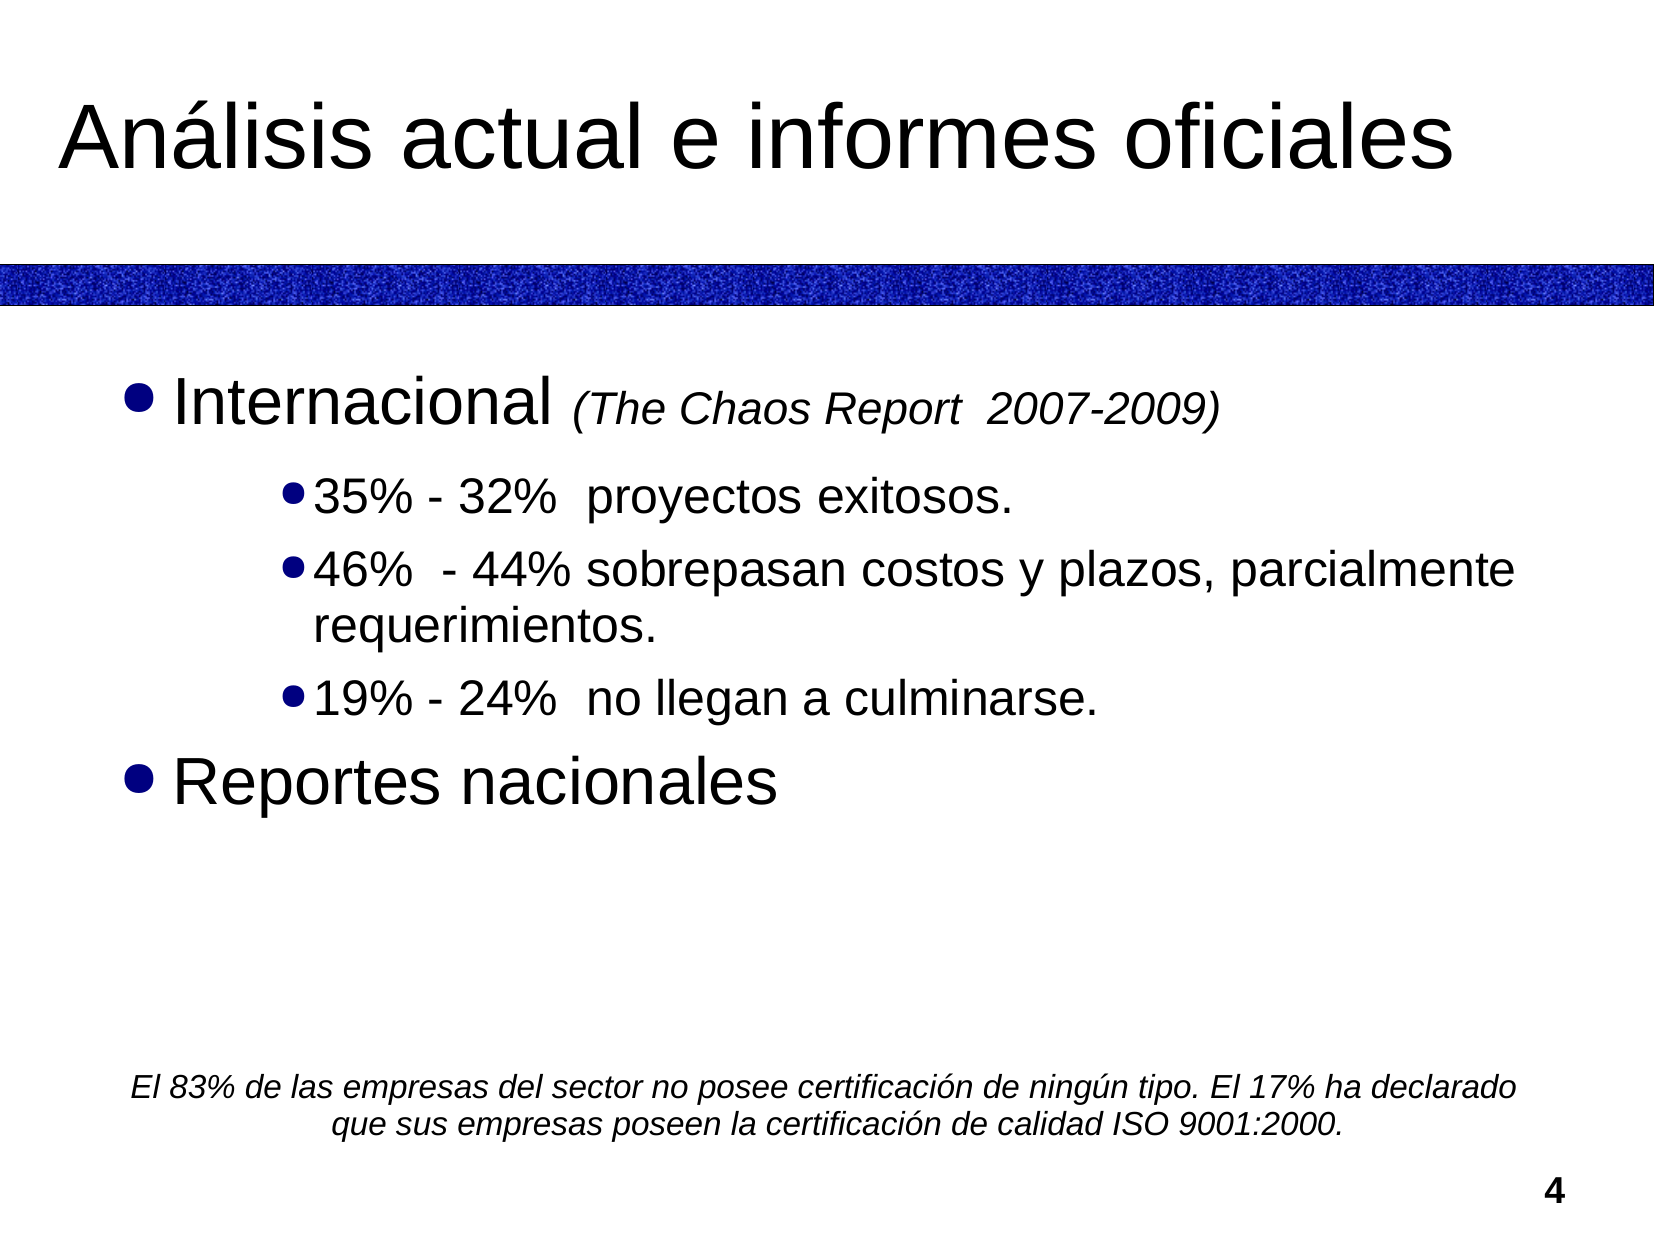

# Análisis actual e informes oficiales
Internacional (The Chaos Report 2007-2009)
35% - 32% proyectos exitosos.
46% - 44% sobrepasan costos y plazos, parcialmente requerimientos.
19% - 24% no llegan a culminarse.
Reportes nacionales
El 83% de las empresas del sector no posee certificación de ningún tipo. El 17% ha declarado que sus empresas poseen la certificación de calidad ISO 9001:2000.